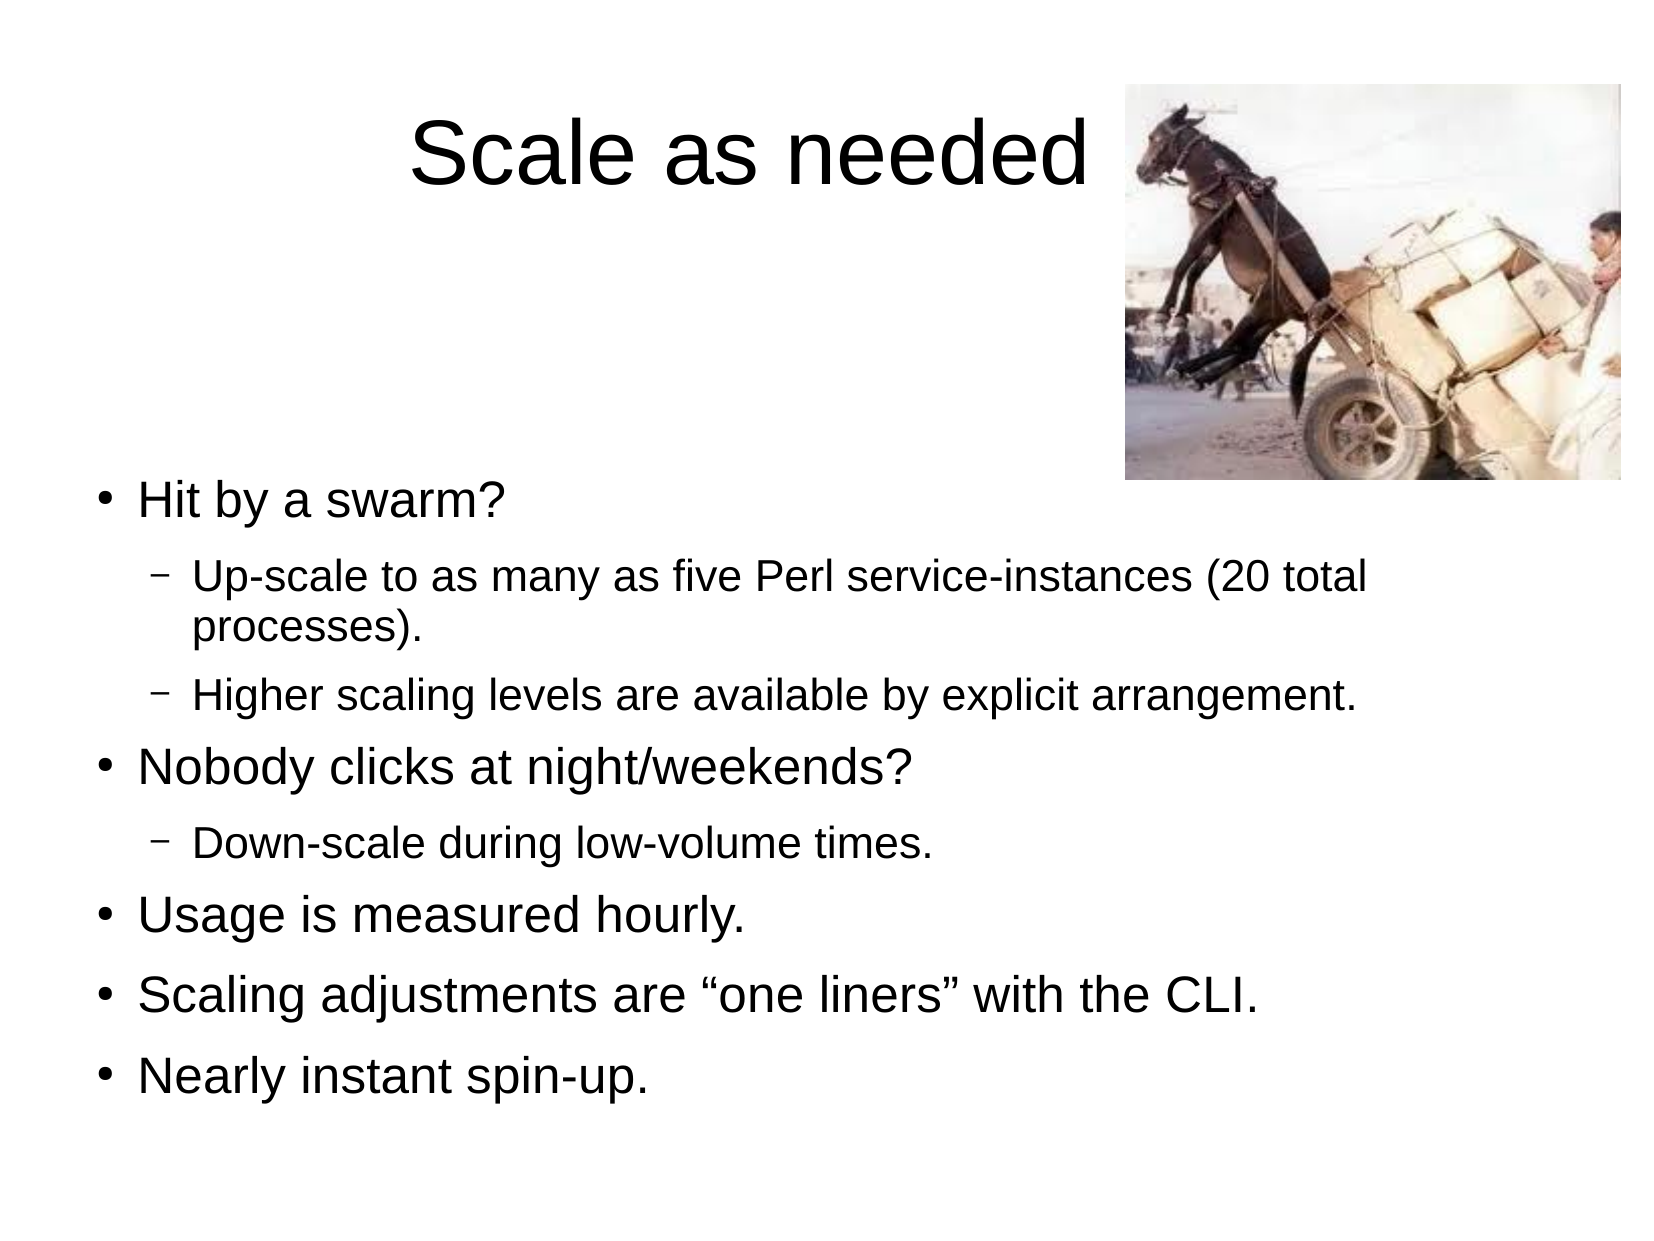

# Scale as needed
Hit by a swarm?
Up-scale to as many as five Perl service-instances (20 total processes).
Higher scaling levels are available by explicit arrangement.
Nobody clicks at night/weekends?
Down-scale during low-volume times.
Usage is measured hourly.
Scaling adjustments are “one liners” with the CLI.
Nearly instant spin-up.